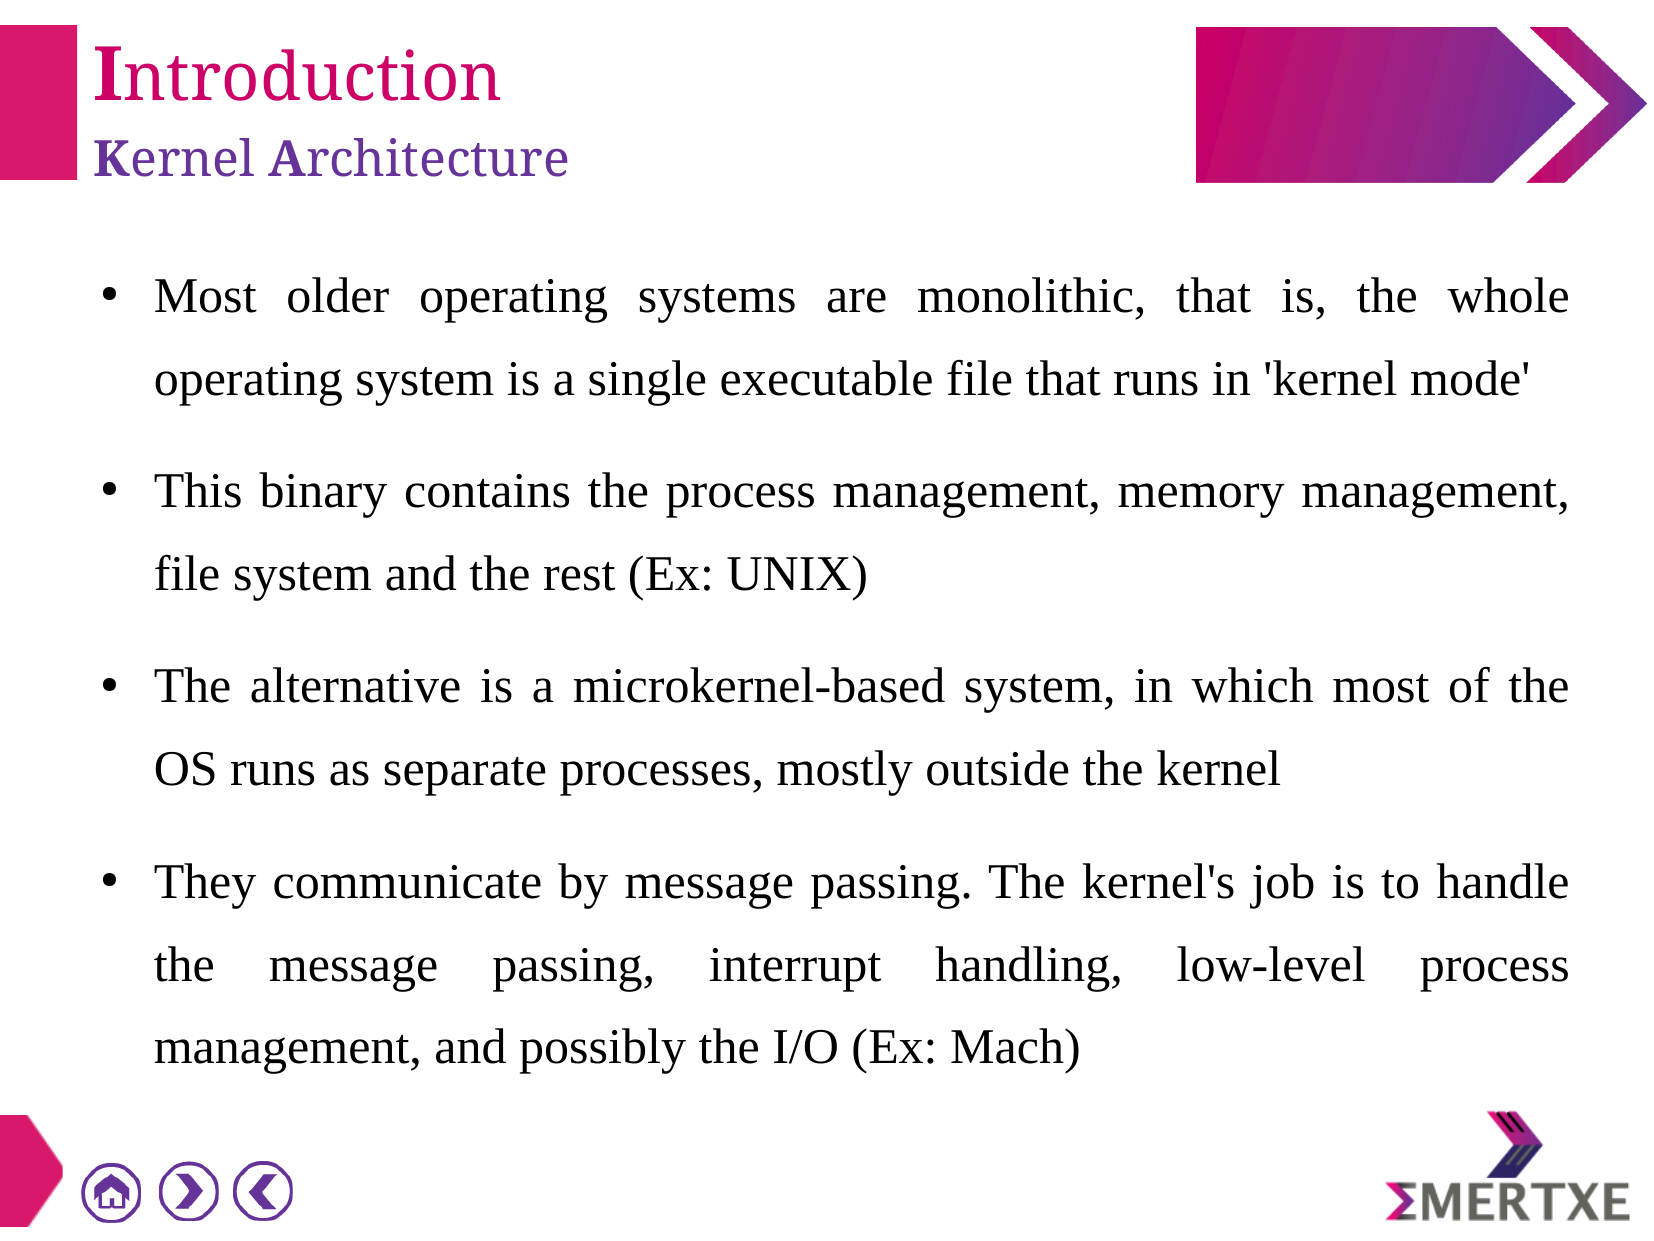

# Introduction Kernel Architecture
Most older operating systems are monolithic, that is, the whole operating system is a single executable file that runs in 'kernel mode'
This binary contains the process management, memory management, file system and the rest (Ex: UNIX)
The alternative is a microkernel-based system, in which most of the OS runs as separate processes, mostly outside the kernel
They communicate by message passing. The kernel's job is to handle the message passing, interrupt handling, low-level process management, and possibly the I/O (Ex: Mach)